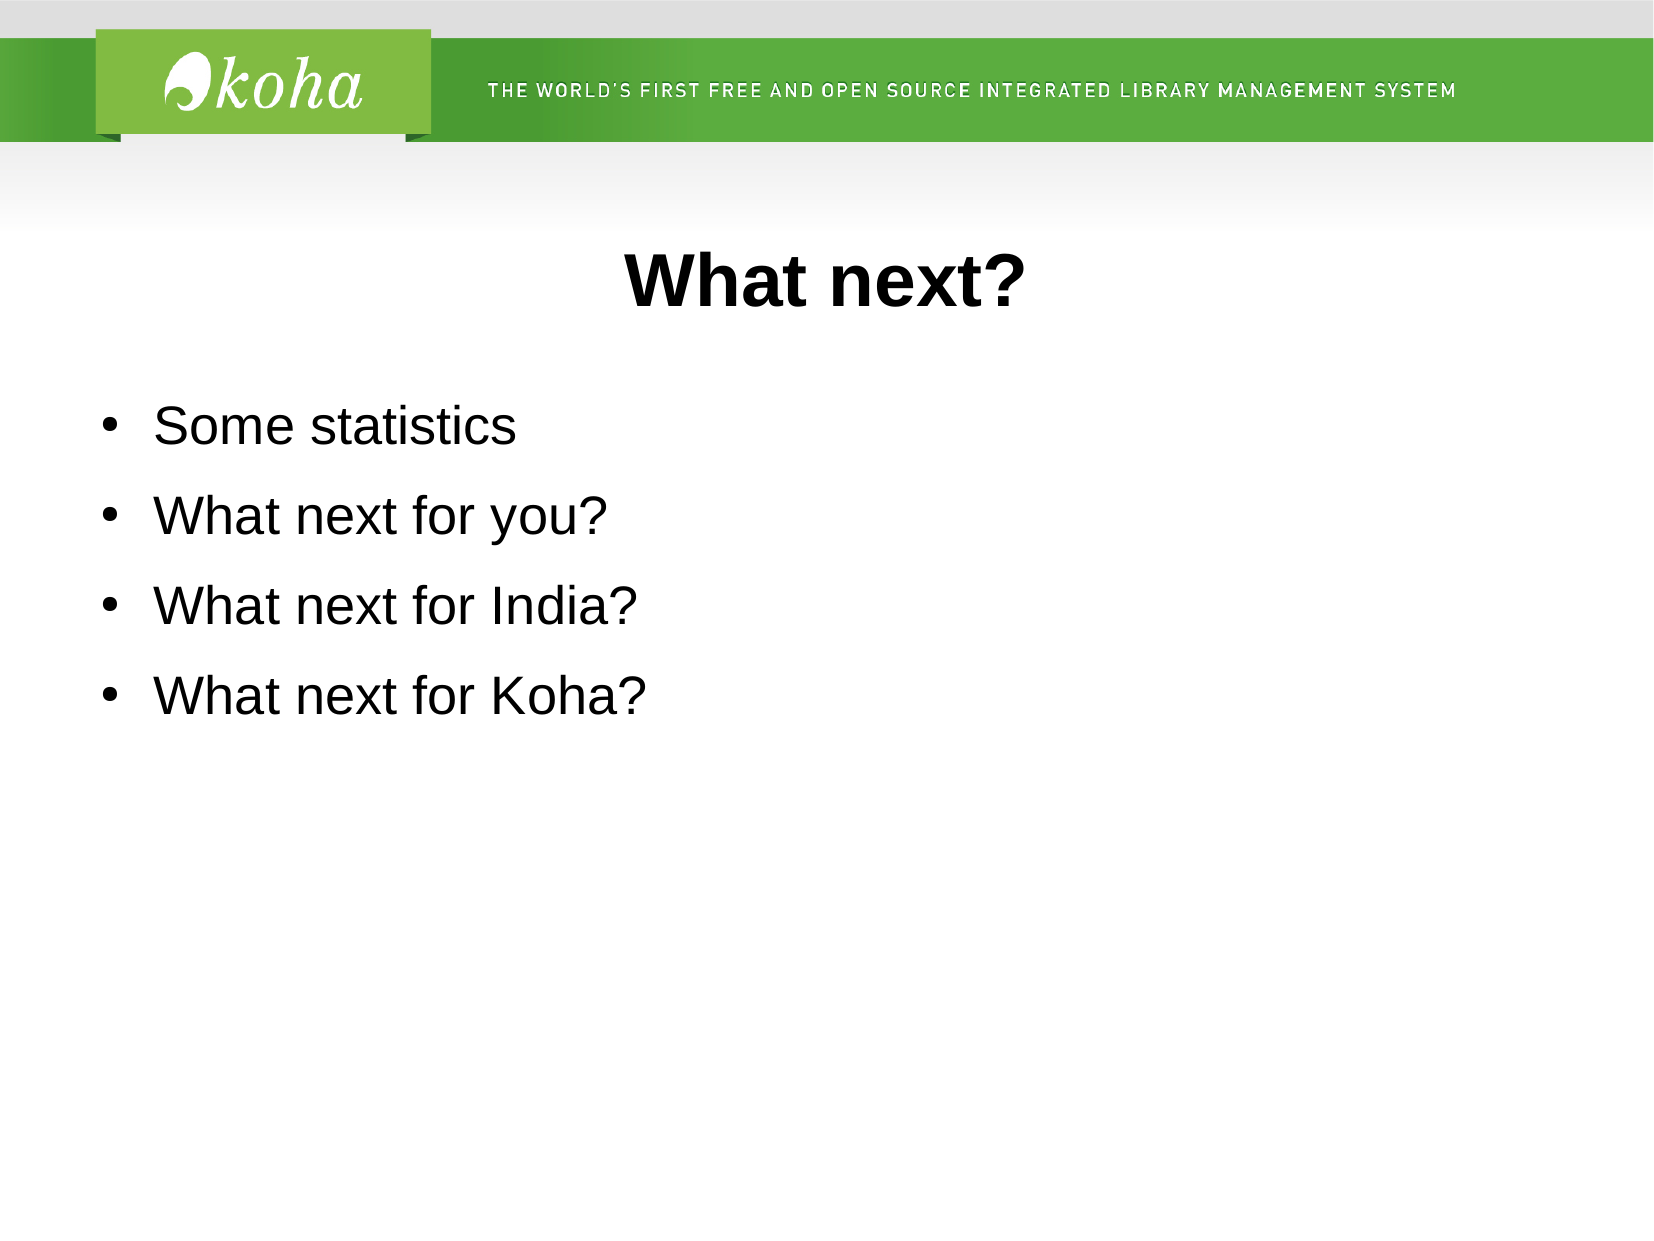

# What next?
Some statistics
What next for you?
What next for India?
What next for Koha?